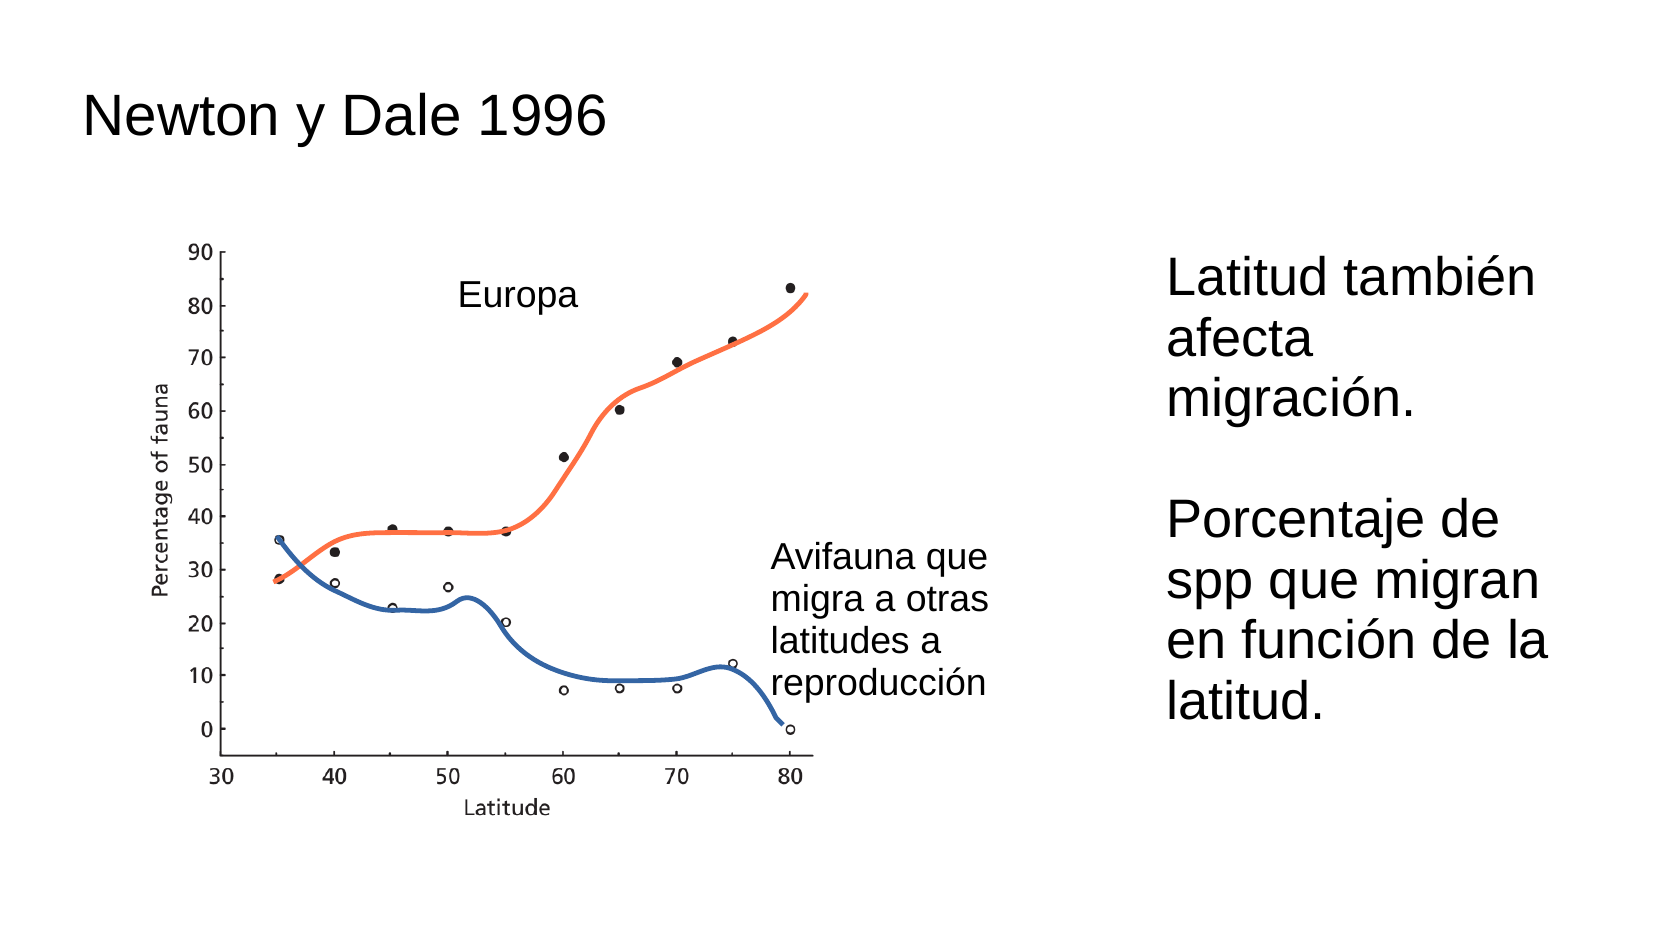

# Newton y Dale 1996
Latitud también afecta migración.
Porcentaje de spp que migran en función de la latitud.
Europa
Avifauna que migra a otras latitudes a reproducción